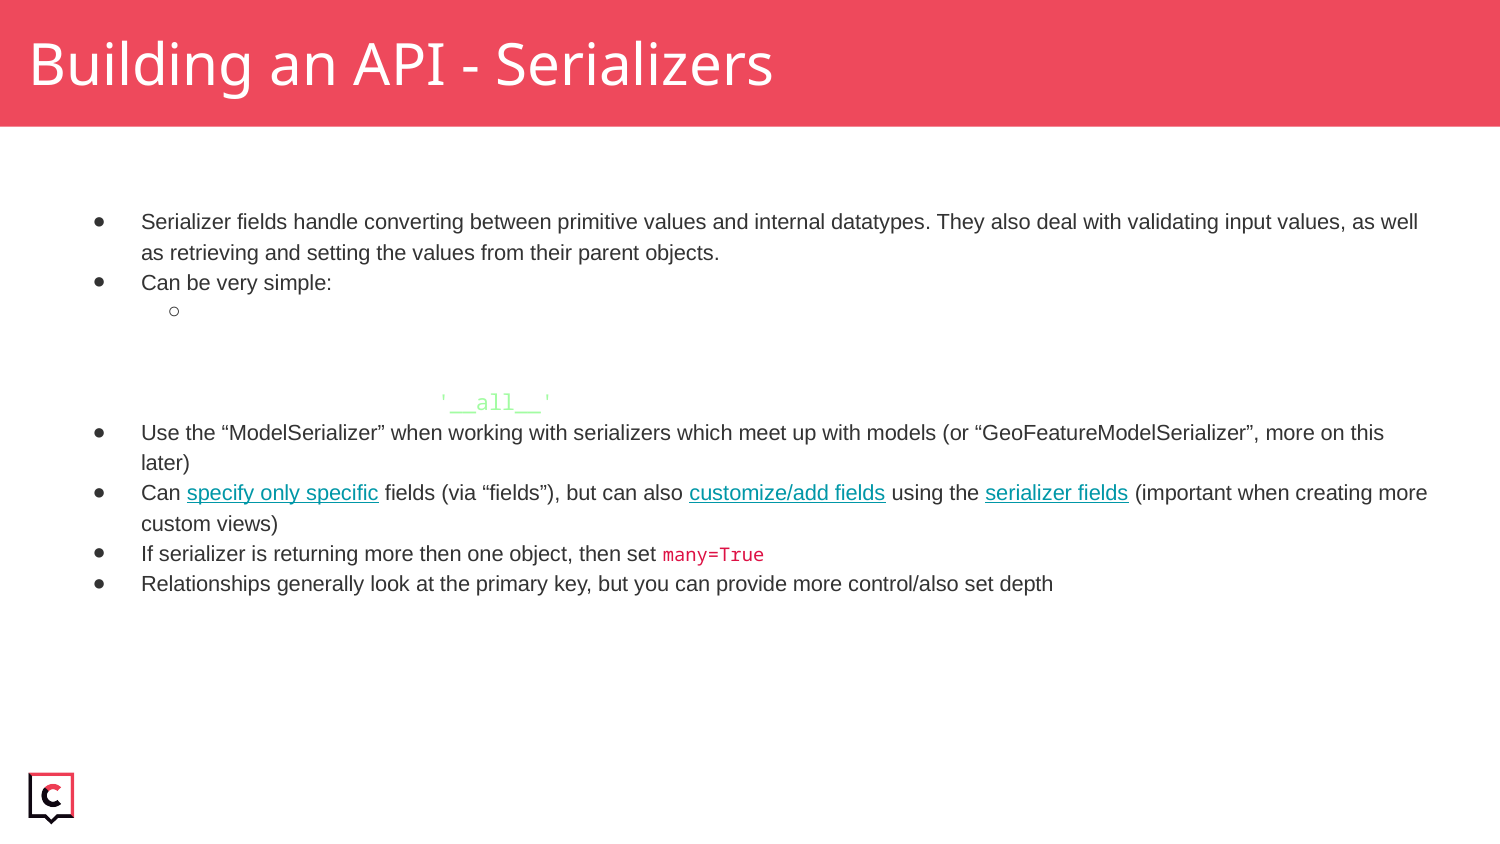

# Building an API - Serializers
Serializer fields handle converting between primitive values and internal datatypes. They also deal with validating input values, as well as retrieving and setting the values from their parent objects.
Can be very simple:
class AnnualRouteRidershipSerializer(serializers.ModelSerializer):
 class Meta:
 model = AnnualRouteRidership
 fields = '__all__'
Use the “ModelSerializer” when working with serializers which meet up with models (or “GeoFeatureModelSerializer”, more on this later)
Can specify only specific fields (via “fields”), but can also customize/add fields using the serializer fields (important when creating more custom views)
If serializer is returning more then one object, then set many=True
Relationships generally look at the primary key, but you can provide more control/also set depth